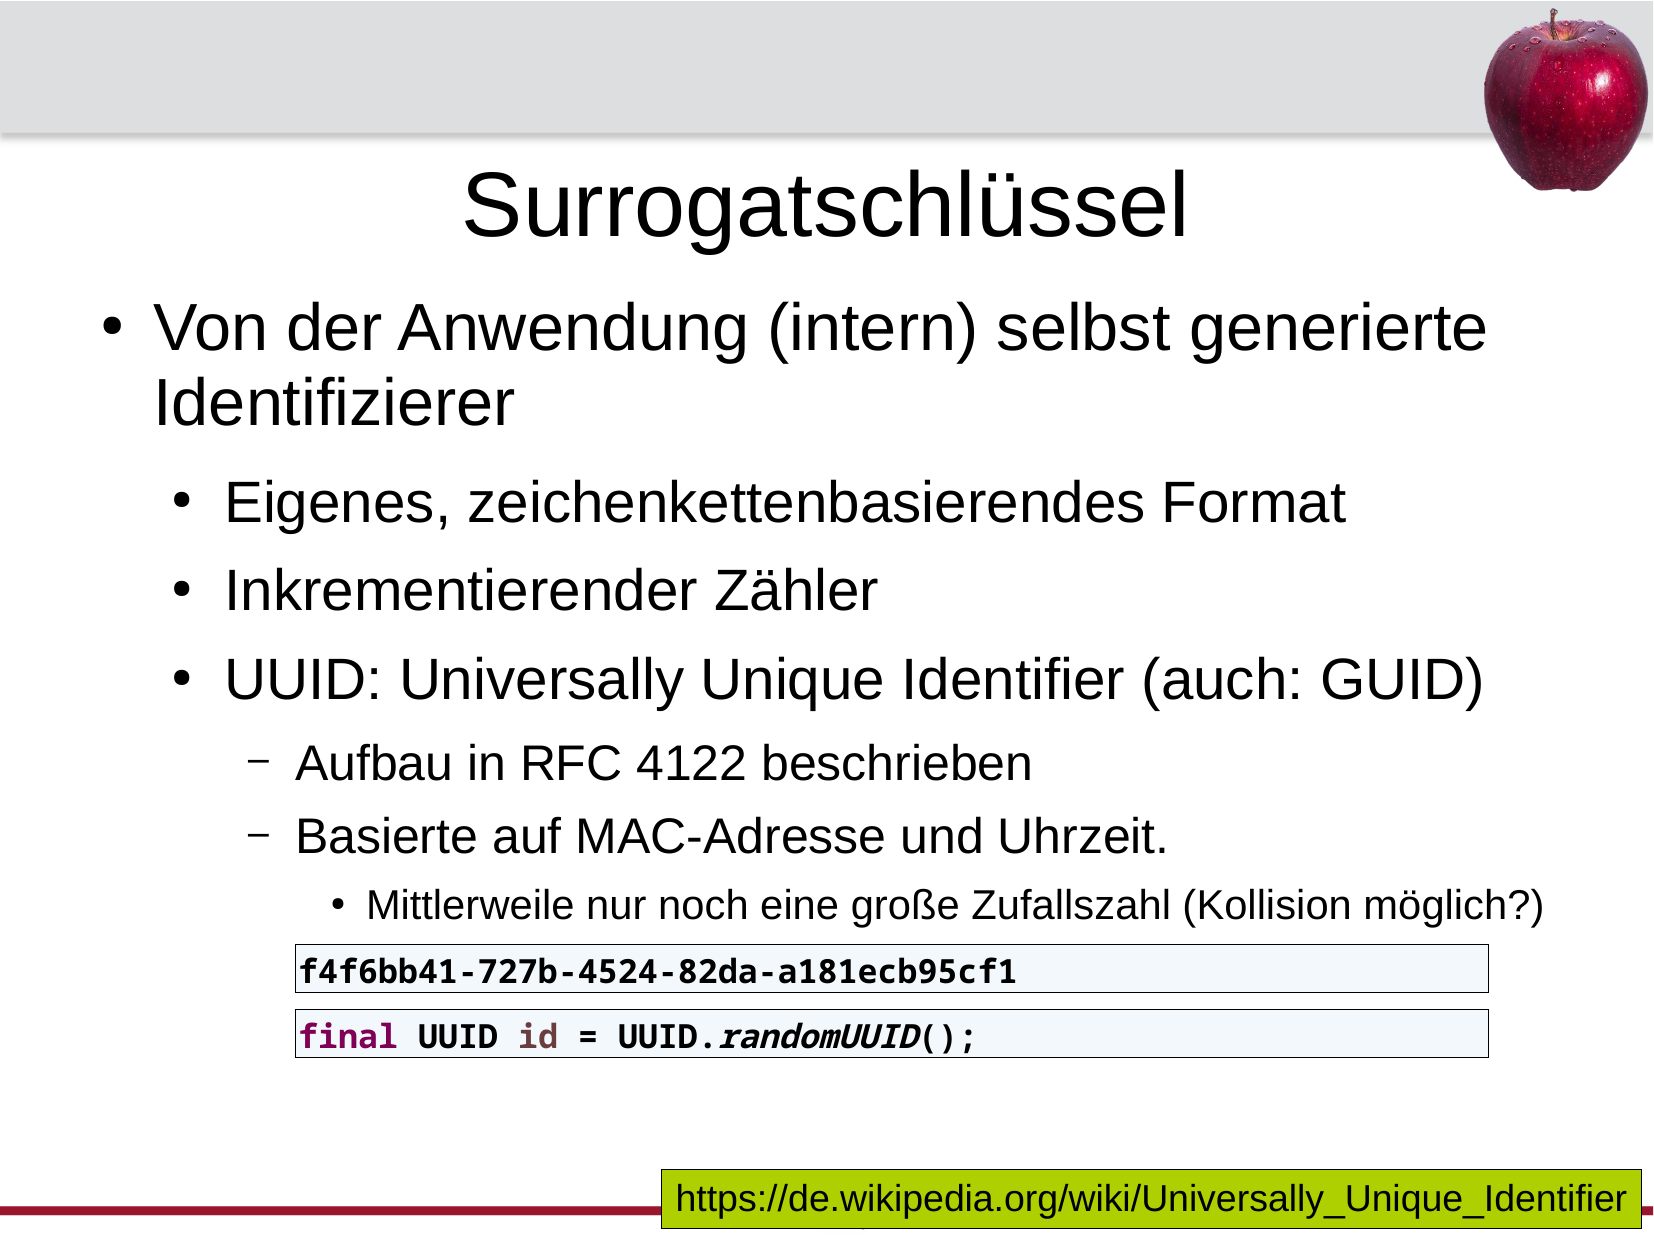

# Surrogatschlüssel
Von der Anwendung (intern) selbst generierte Identifizierer
Eigenes, zeichenkettenbasierendes Format
Inkrementierender Zähler
UUID: Universally Unique Identifier (auch: GUID)
Aufbau in RFC 4122 beschrieben
Basierte auf MAC-Adresse und Uhrzeit.
Mittlerweile nur noch eine große Zufallszahl (Kollision möglich?)
f4f6bb41-727b-4524-82da-a181ecb95cf1
final UUID id = UUID.randomUUID();
https://de.wikipedia.org/wiki/Universally_Unique_Identifier